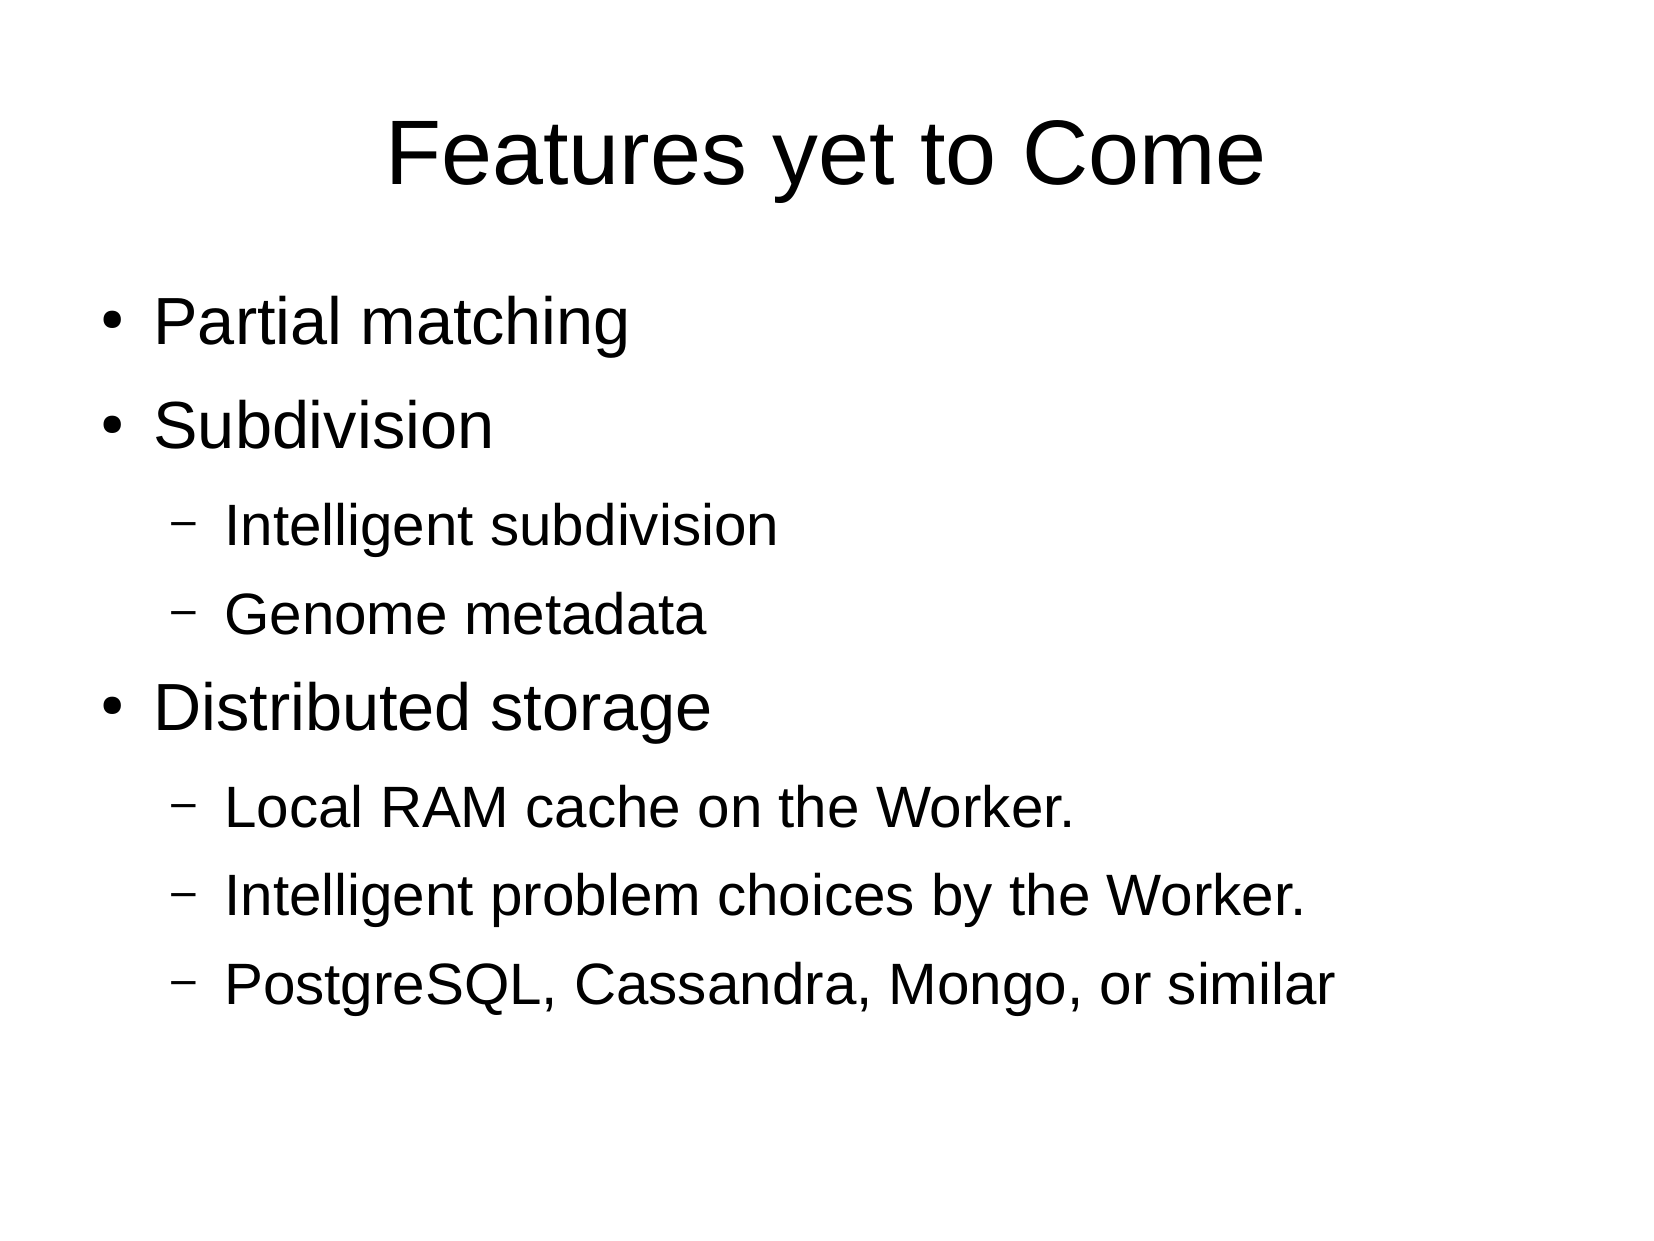

# Features yet to Come
Partial matching
Subdivision
Intelligent subdivision
Genome metadata
Distributed storage
Local RAM cache on the Worker.
Intelligent problem choices by the Worker.
PostgreSQL, Cassandra, Mongo, or similar